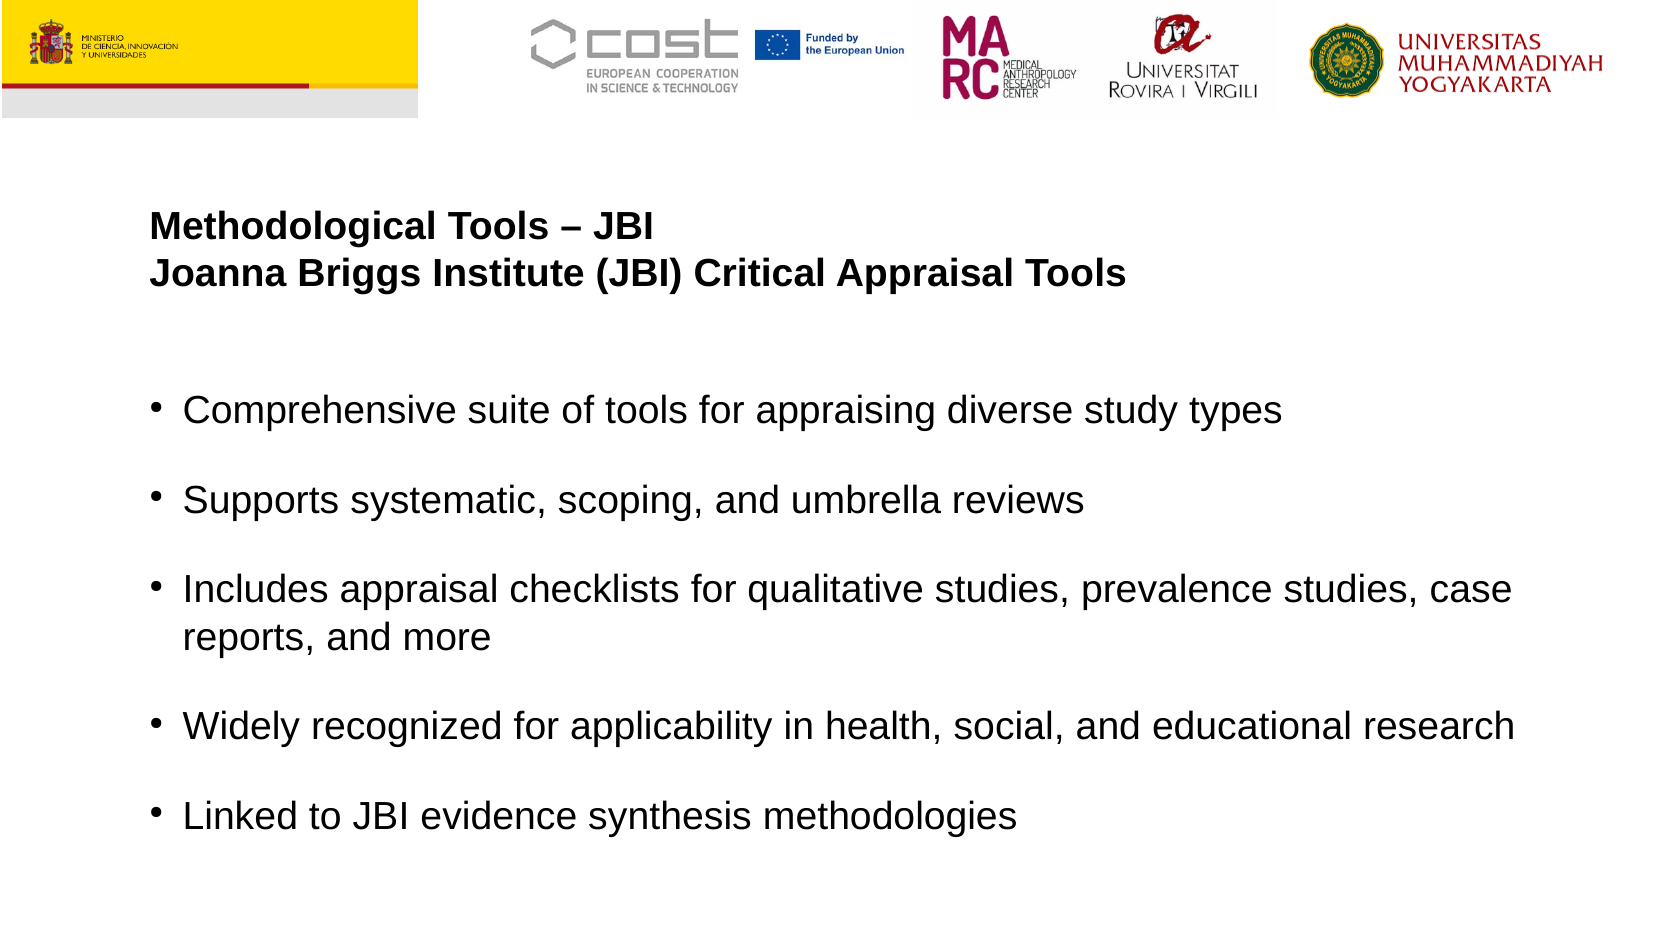

Methodological Tools – JBI
Joanna Briggs Institute (JBI) Critical Appraisal Tools
Comprehensive suite of tools for appraising diverse study types
Supports systematic, scoping, and umbrella reviews
Includes appraisal checklists for qualitative studies, prevalence studies, case reports, and more
Widely recognized for applicability in health, social, and educational research
Linked to JBI evidence synthesis methodologies